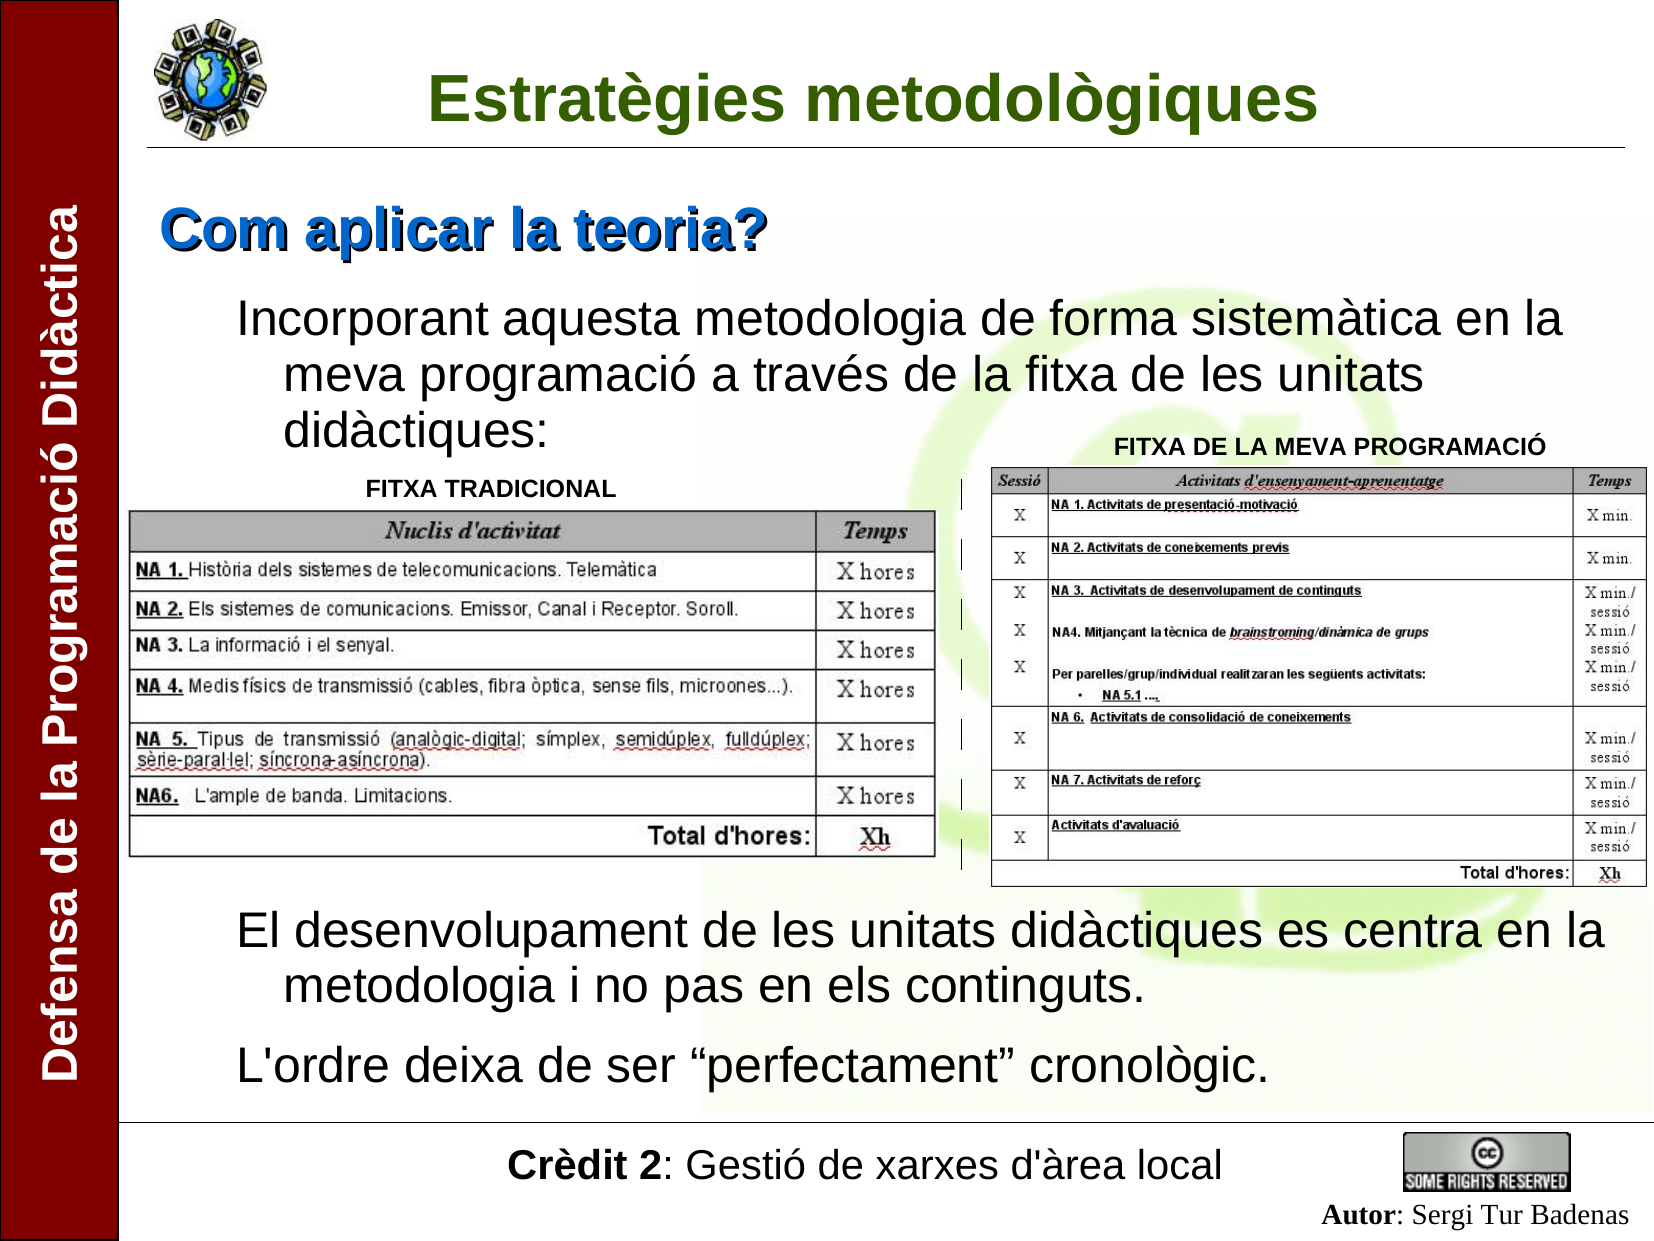

# Estratègies metodològiques
Com aplicar la teoria?
Incorporant aquesta metodologia de forma sistemàtica en la meva programació a través de la fitxa de les unitats didàctiques:
El desenvolupament de les unitats didàctiques es centra en la metodologia i no pas en els continguts.
L'ordre deixa de ser “perfectament” cronològic.
FITXA DE LA MEVA PROGRAMACIÓ
FITXA TRADICIONAL